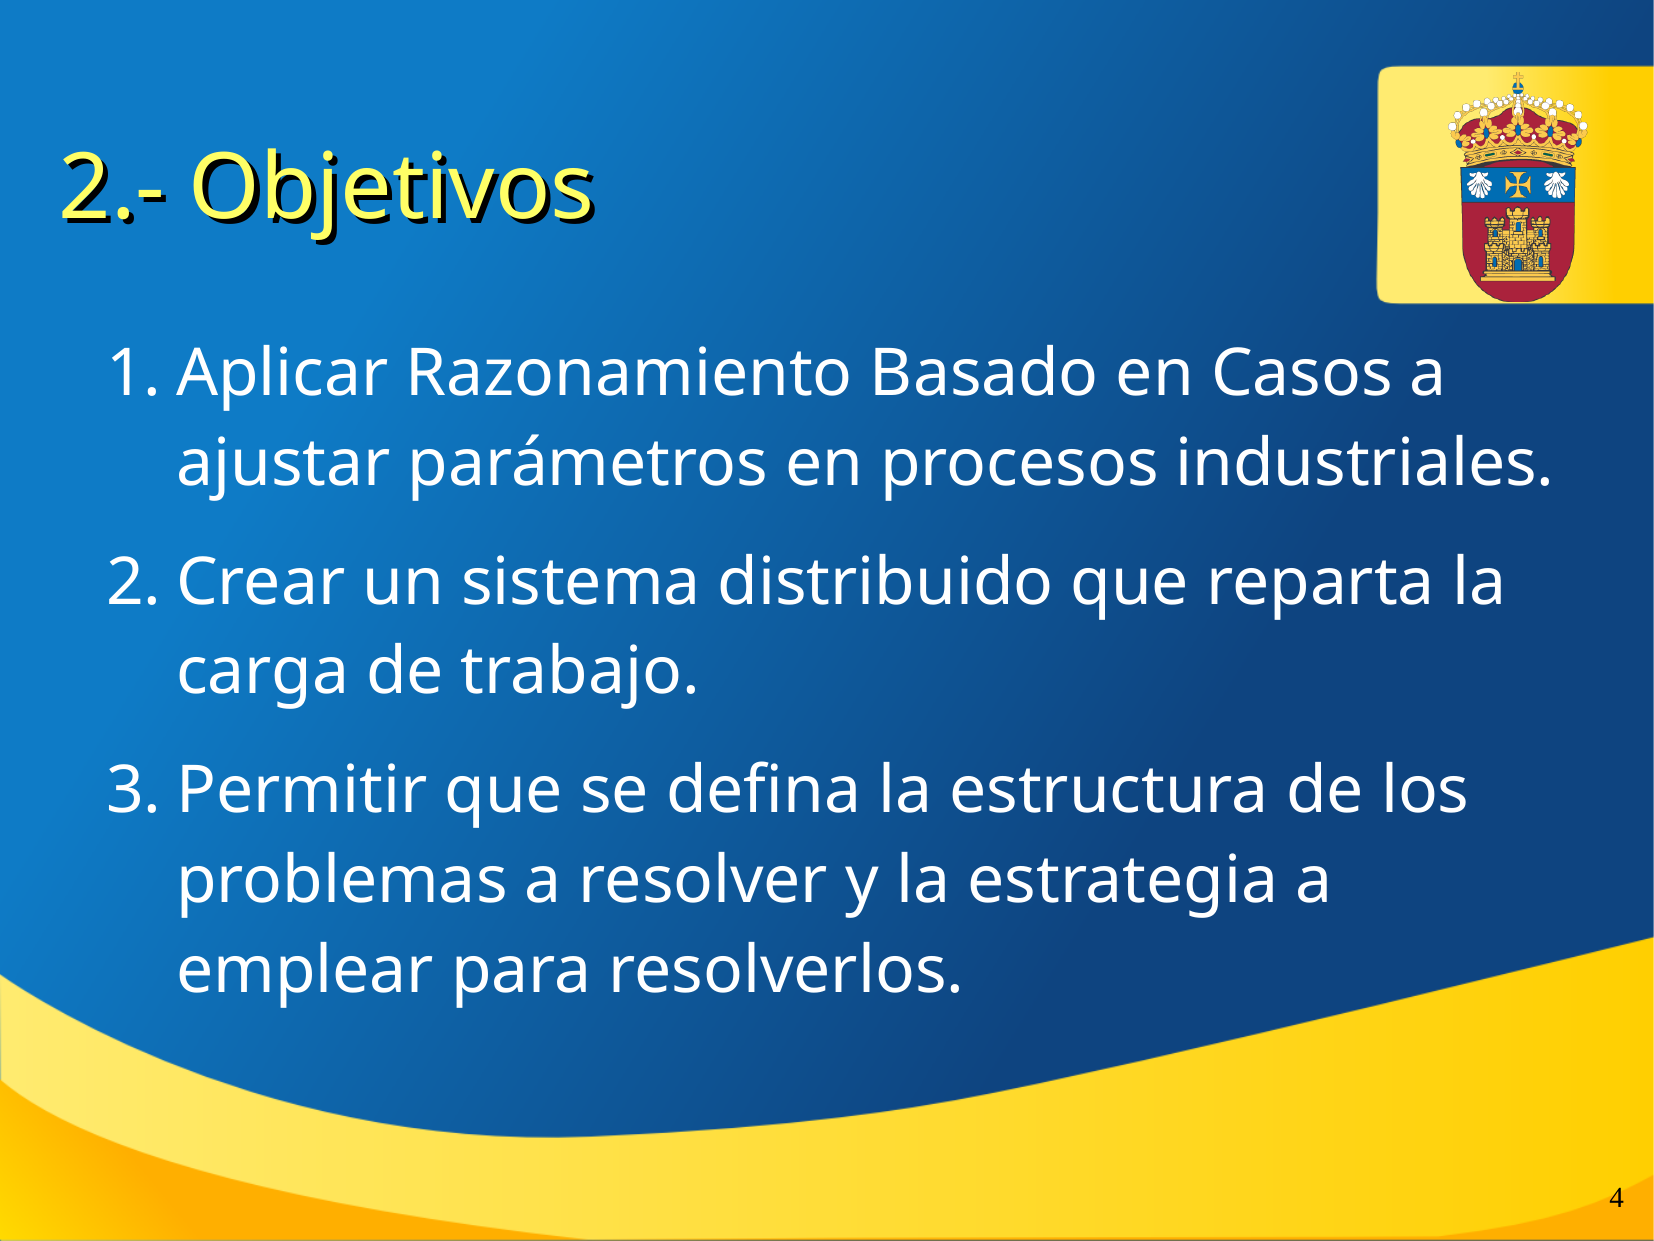

# 2.- Objetivos
Aplicar Razonamiento Basado en Casos a ajustar parámetros en procesos industriales.
Crear un sistema distribuido que reparta la carga de trabajo.
Permitir que se defina la estructura de los problemas a resolver y la estrategia a emplear para resolverlos.
4